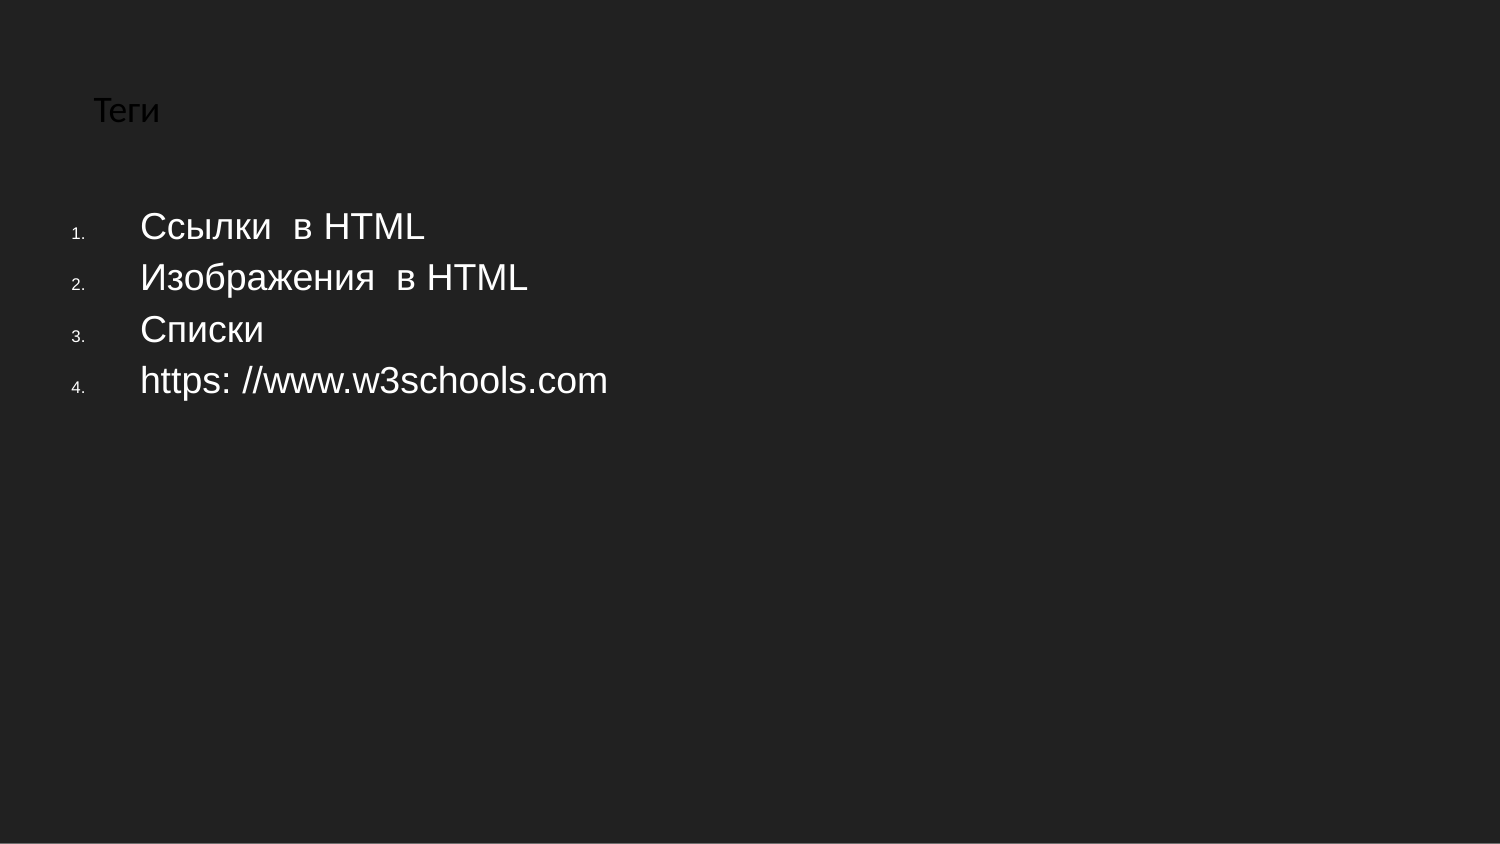

# Теги
Ссылки в HTML
Изображения в HTML
Списки
https: //www.w3schools.com